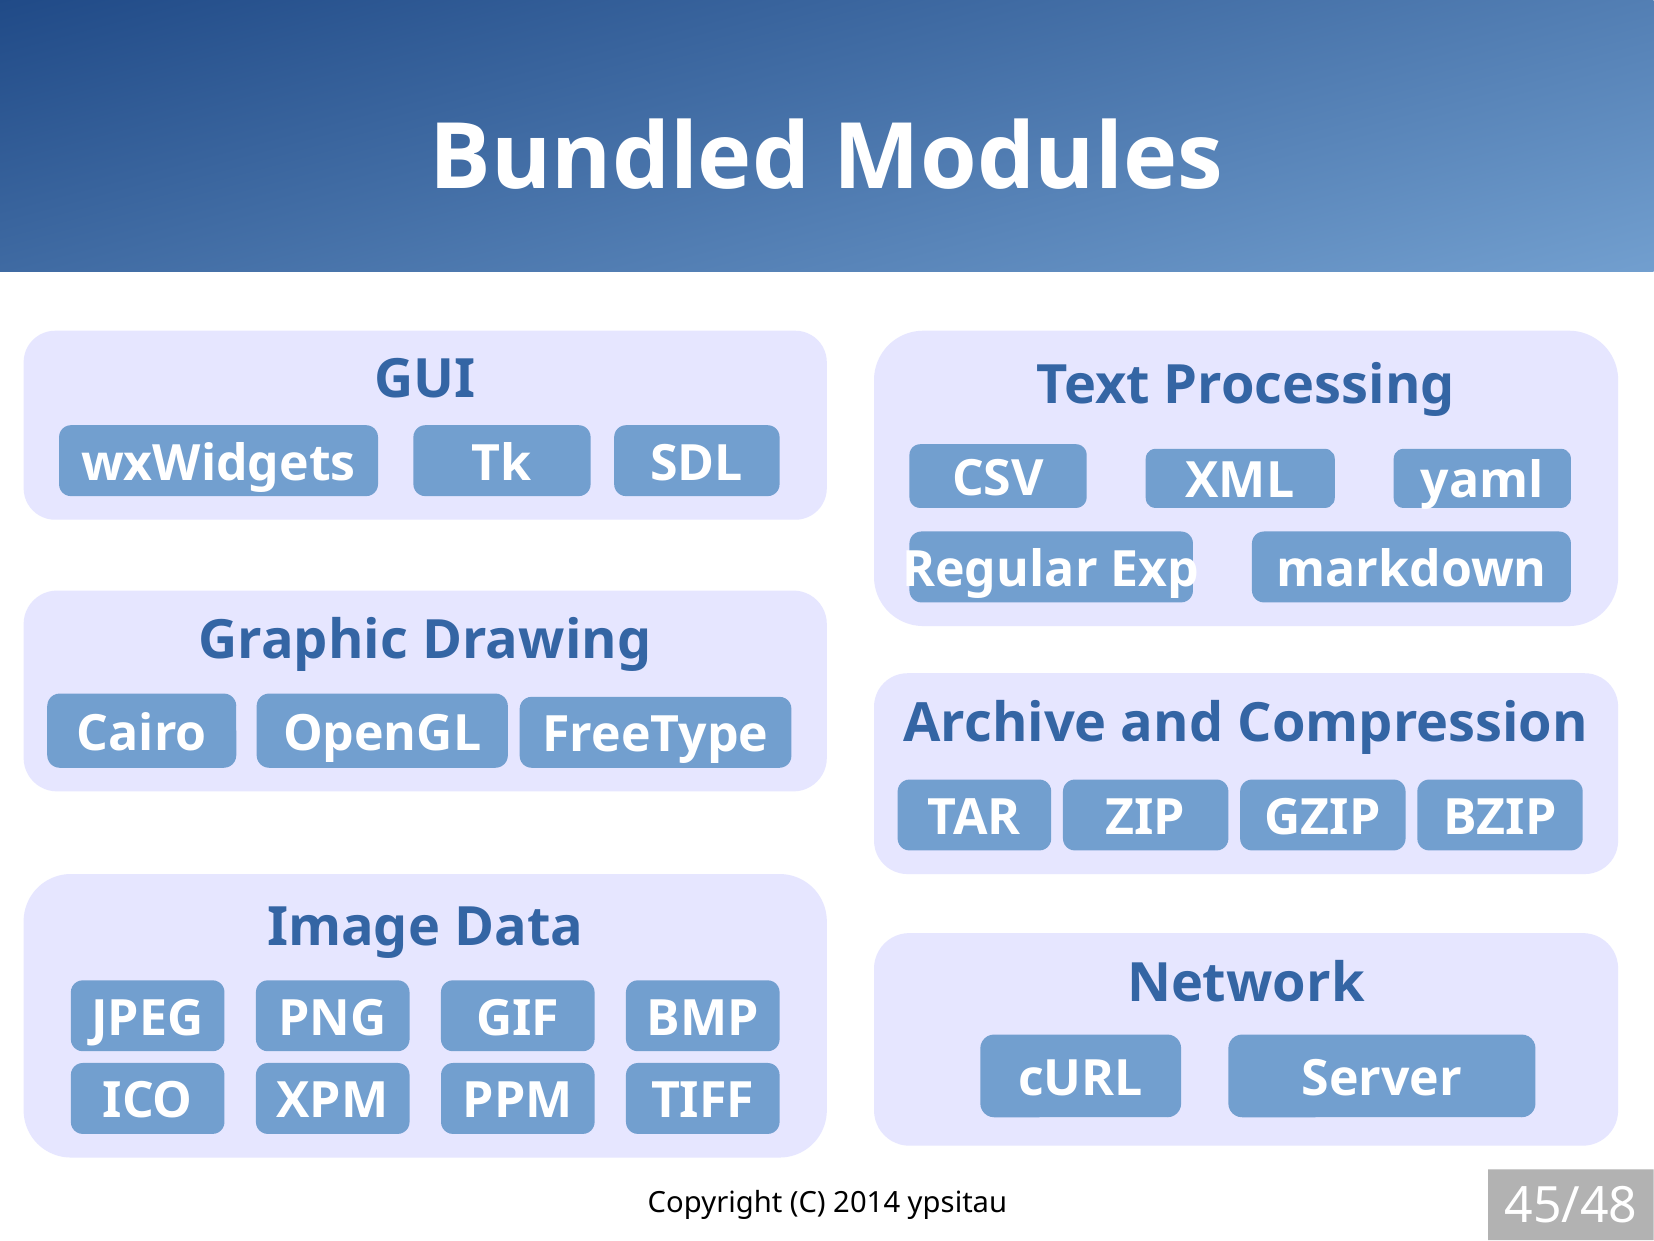

# Bundled Modules
GUI
Text Processing
wxWidgets
Tk
SDL
CSV
XML
yaml
Regular Exp
markdown
Graphic Drawing
Archive and Compression
Cairo
OpenGL
FreeType
TAR
ZIP
GZIP
BZIP
Image Data
Network
JPEG
PNG
GIF
BMP
cURL
Server
ICO
XPM
PPM
TIFF
45
Copyright (C) 2014 ypsitau